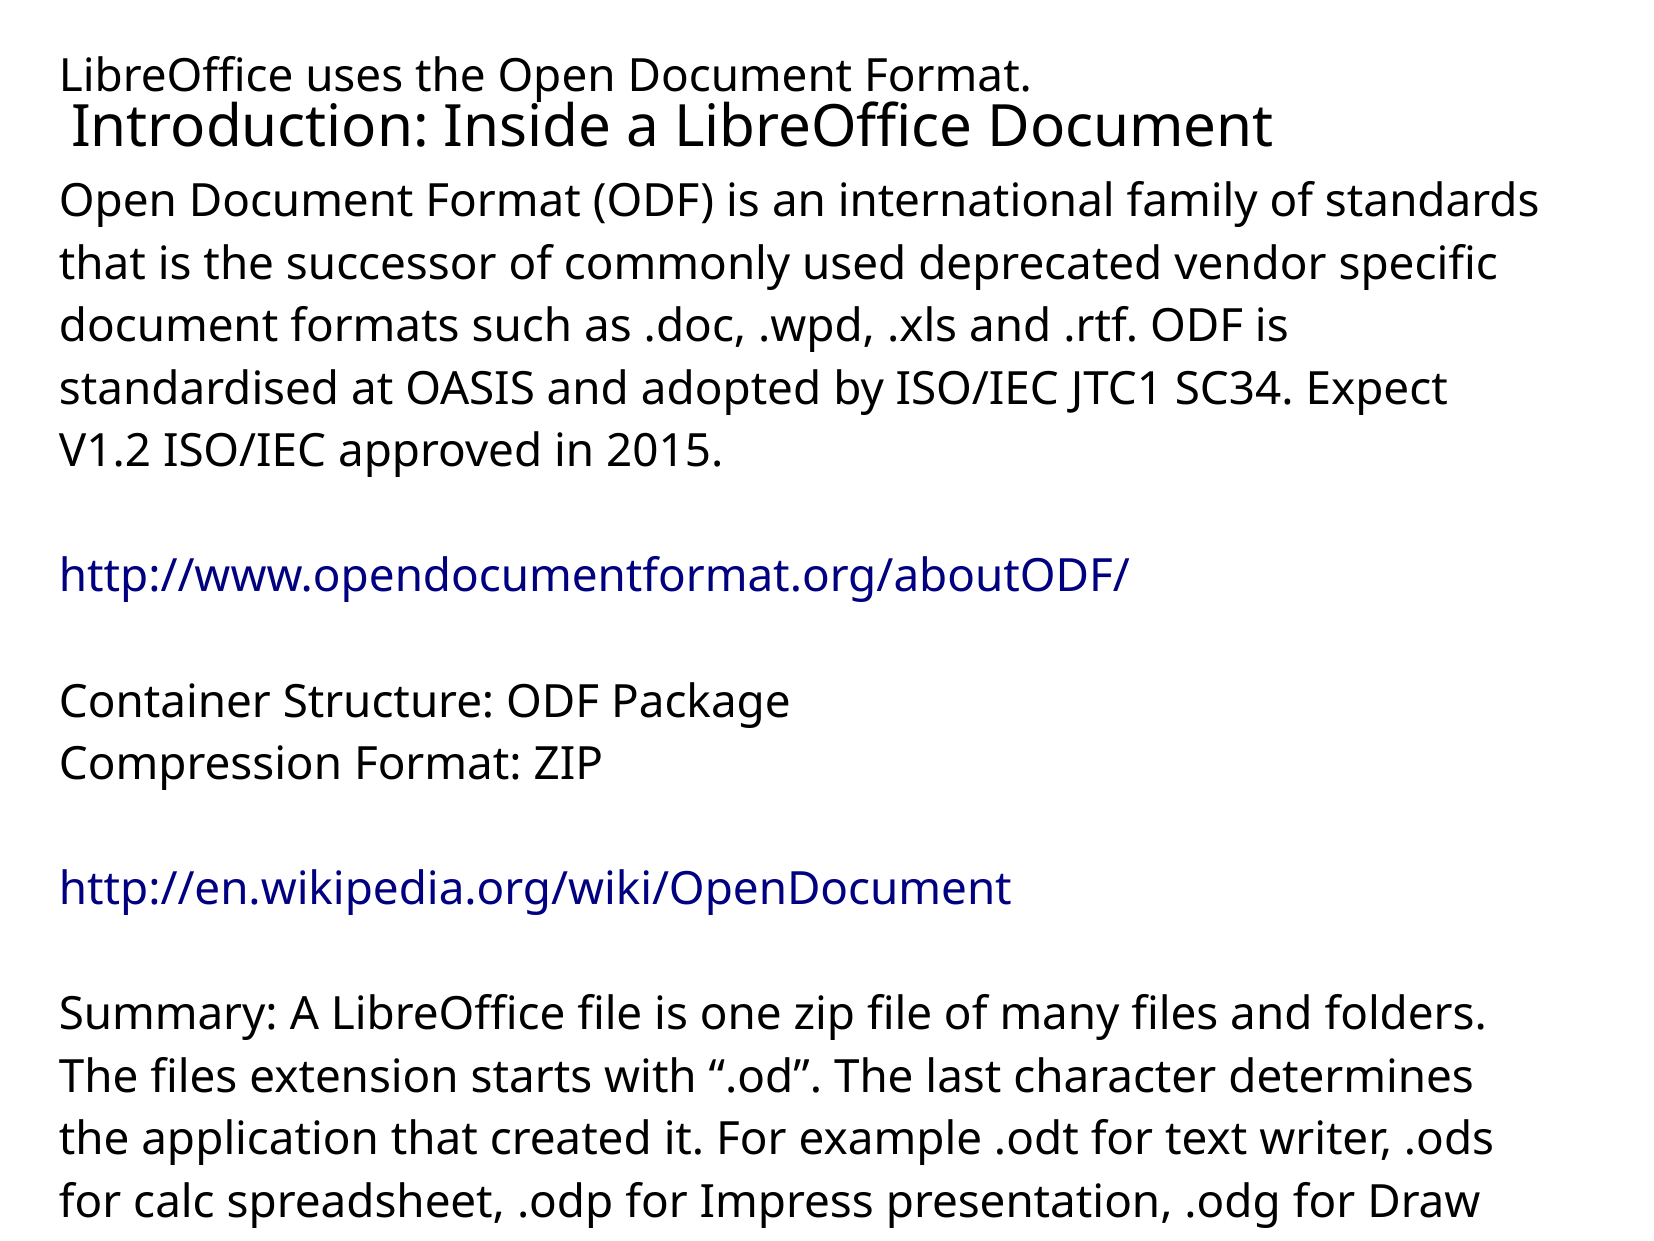

LibreOffice uses the Open Document Format.
Open Document Format (ODF) is an international family of standards that is the successor of commonly used deprecated vendor specific document formats such as .doc, .wpd, .xls and .rtf. ODF is standardised at OASIS and adopted by ISO/IEC JTC1 SC34. Expect V1.2 ISO/IEC approved in 2015.
http://www.opendocumentformat.org/aboutODF/
Container Structure: ODF Package
Compression Format: ZIP
http://en.wikipedia.org/wiki/OpenDocument
Summary: A LibreOffice file is one zip file of many files and folders. The files extension starts with “.od”. The last character determines the application that created it. For example .odt for text writer, .ods for calc spreadsheet, .odp for Impress presentation, .odg for Draw graphics.
# Introduction: Inside a LibreOffice Document